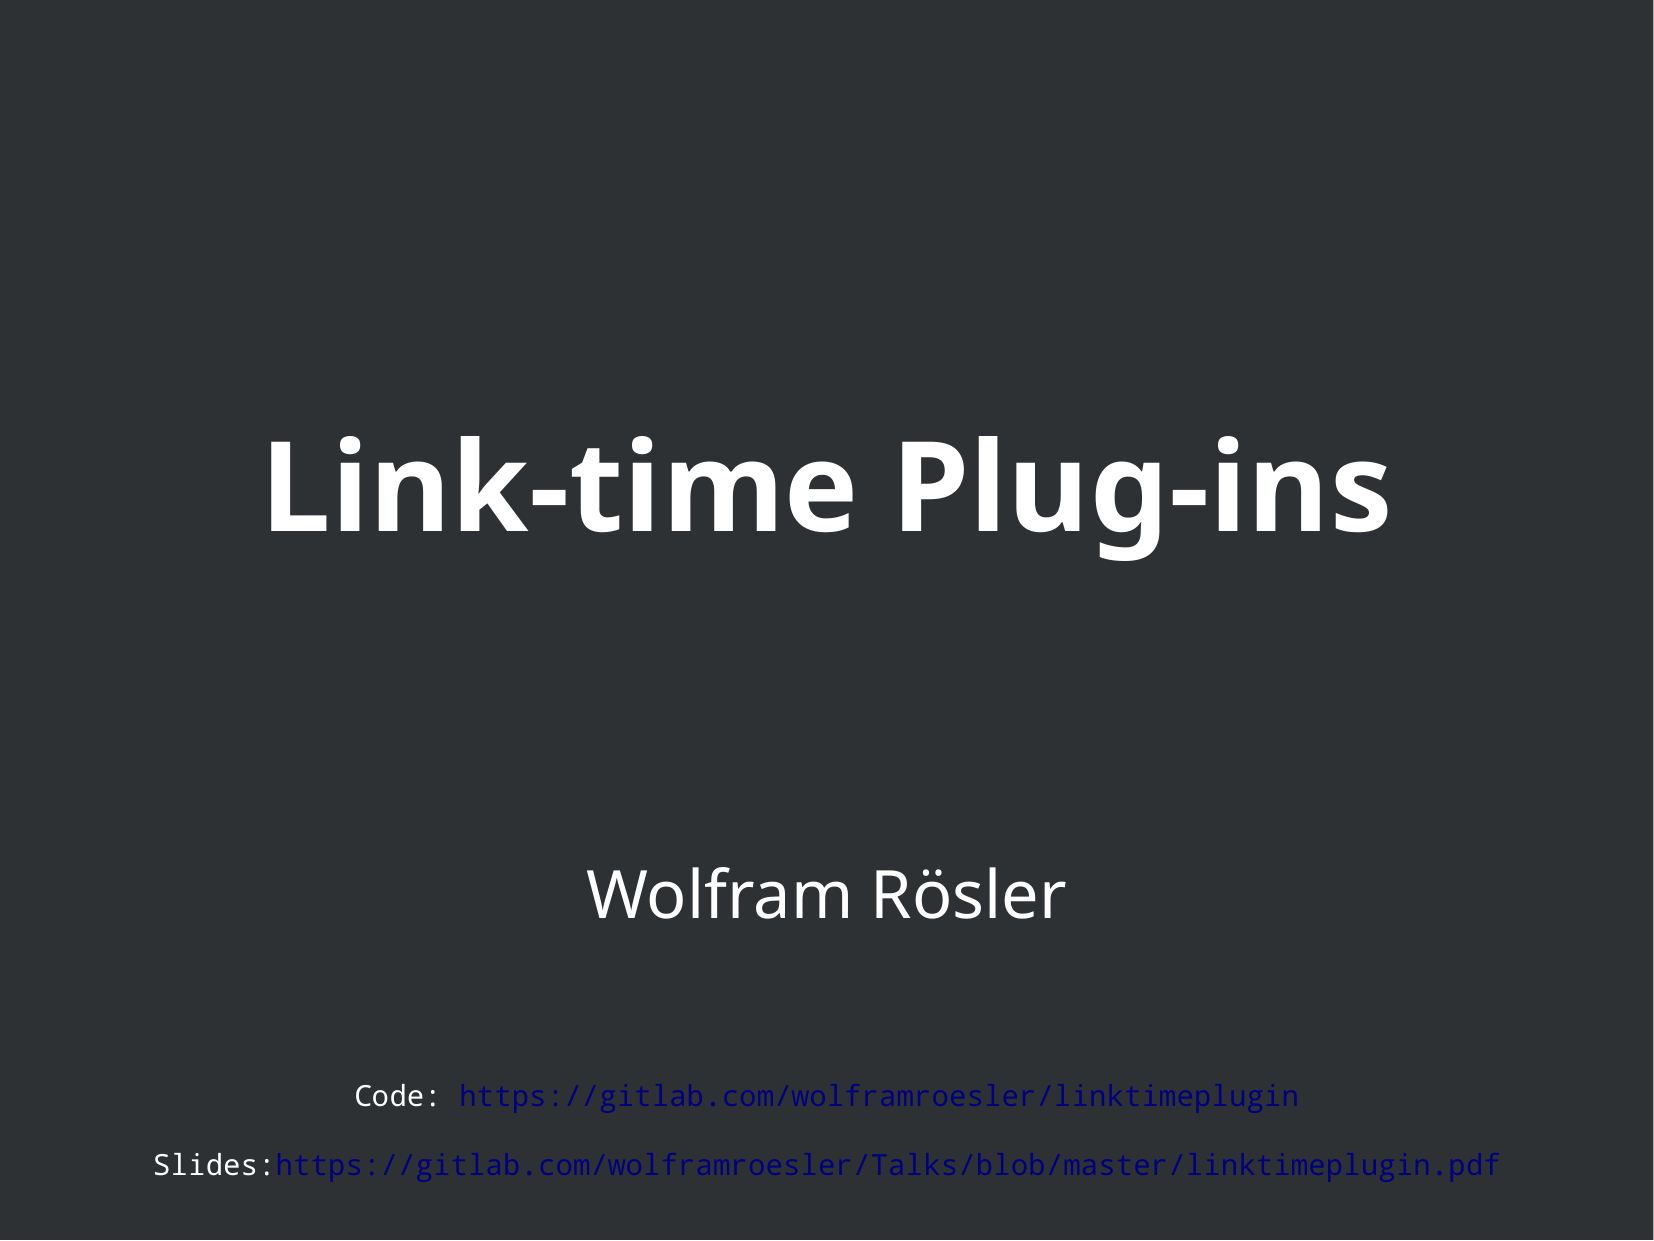

# Link-time Plug-ins
Wolfram Rösler
Code: https://gitlab.com/wolframroesler/linktimeplugin
Slides:https://gitlab.com/wolframroesler/Talks/blob/master/linktimeplugin.pdf